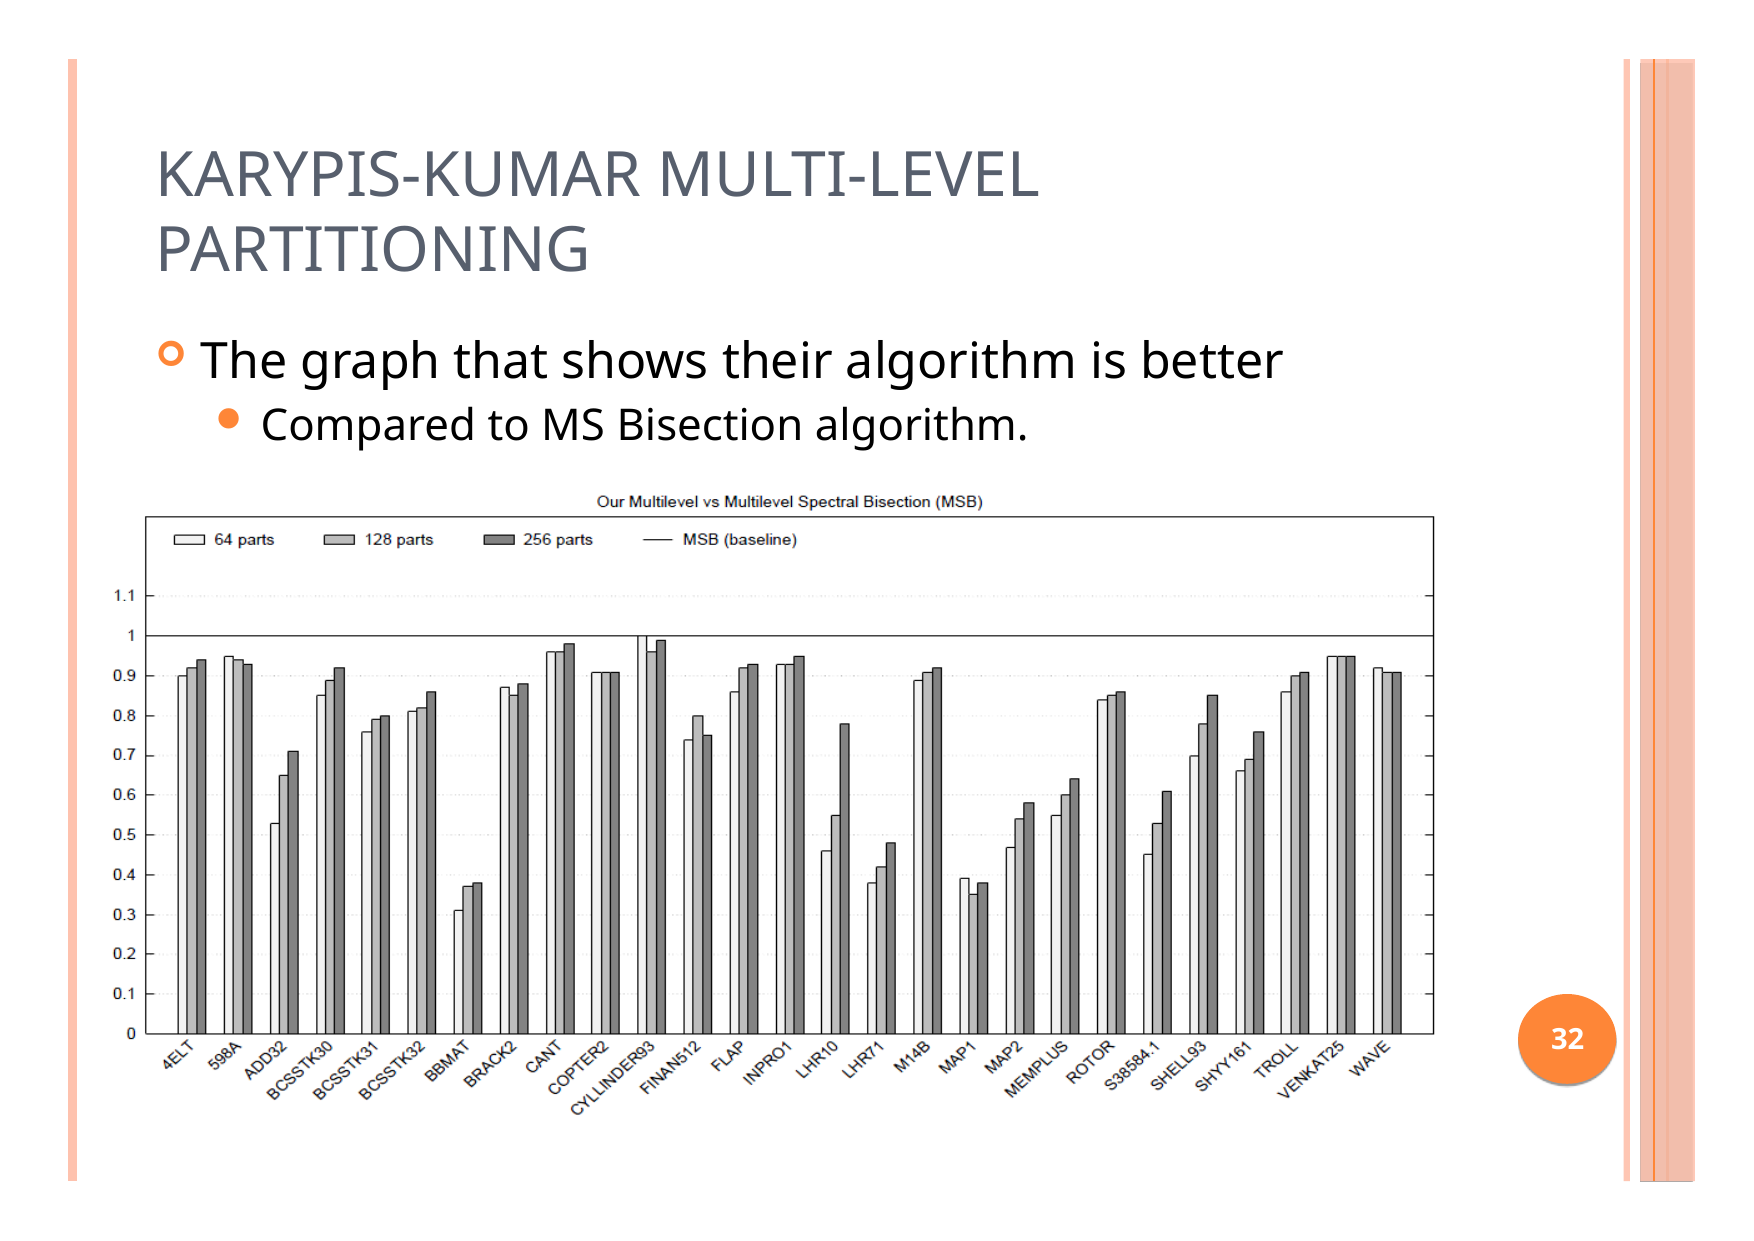

# Karypis-Kumar Multi-level Partitioning
The graph that shows their algorithm is better
Compared to MS Bisection algorithm.